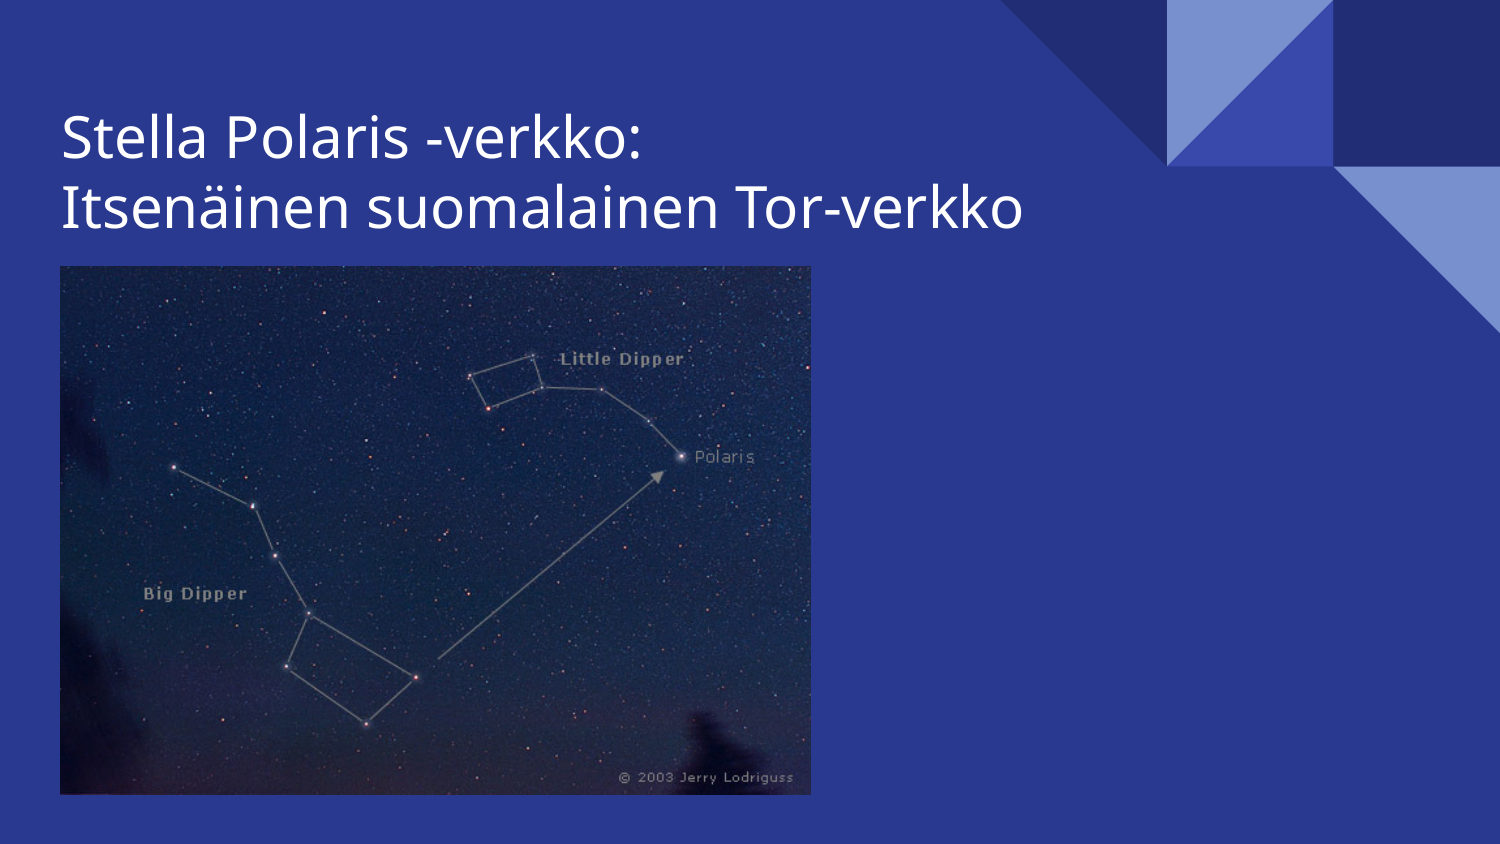

# Stella Polaris -verkko: Itsenäinen suomalainen Tor-verkko